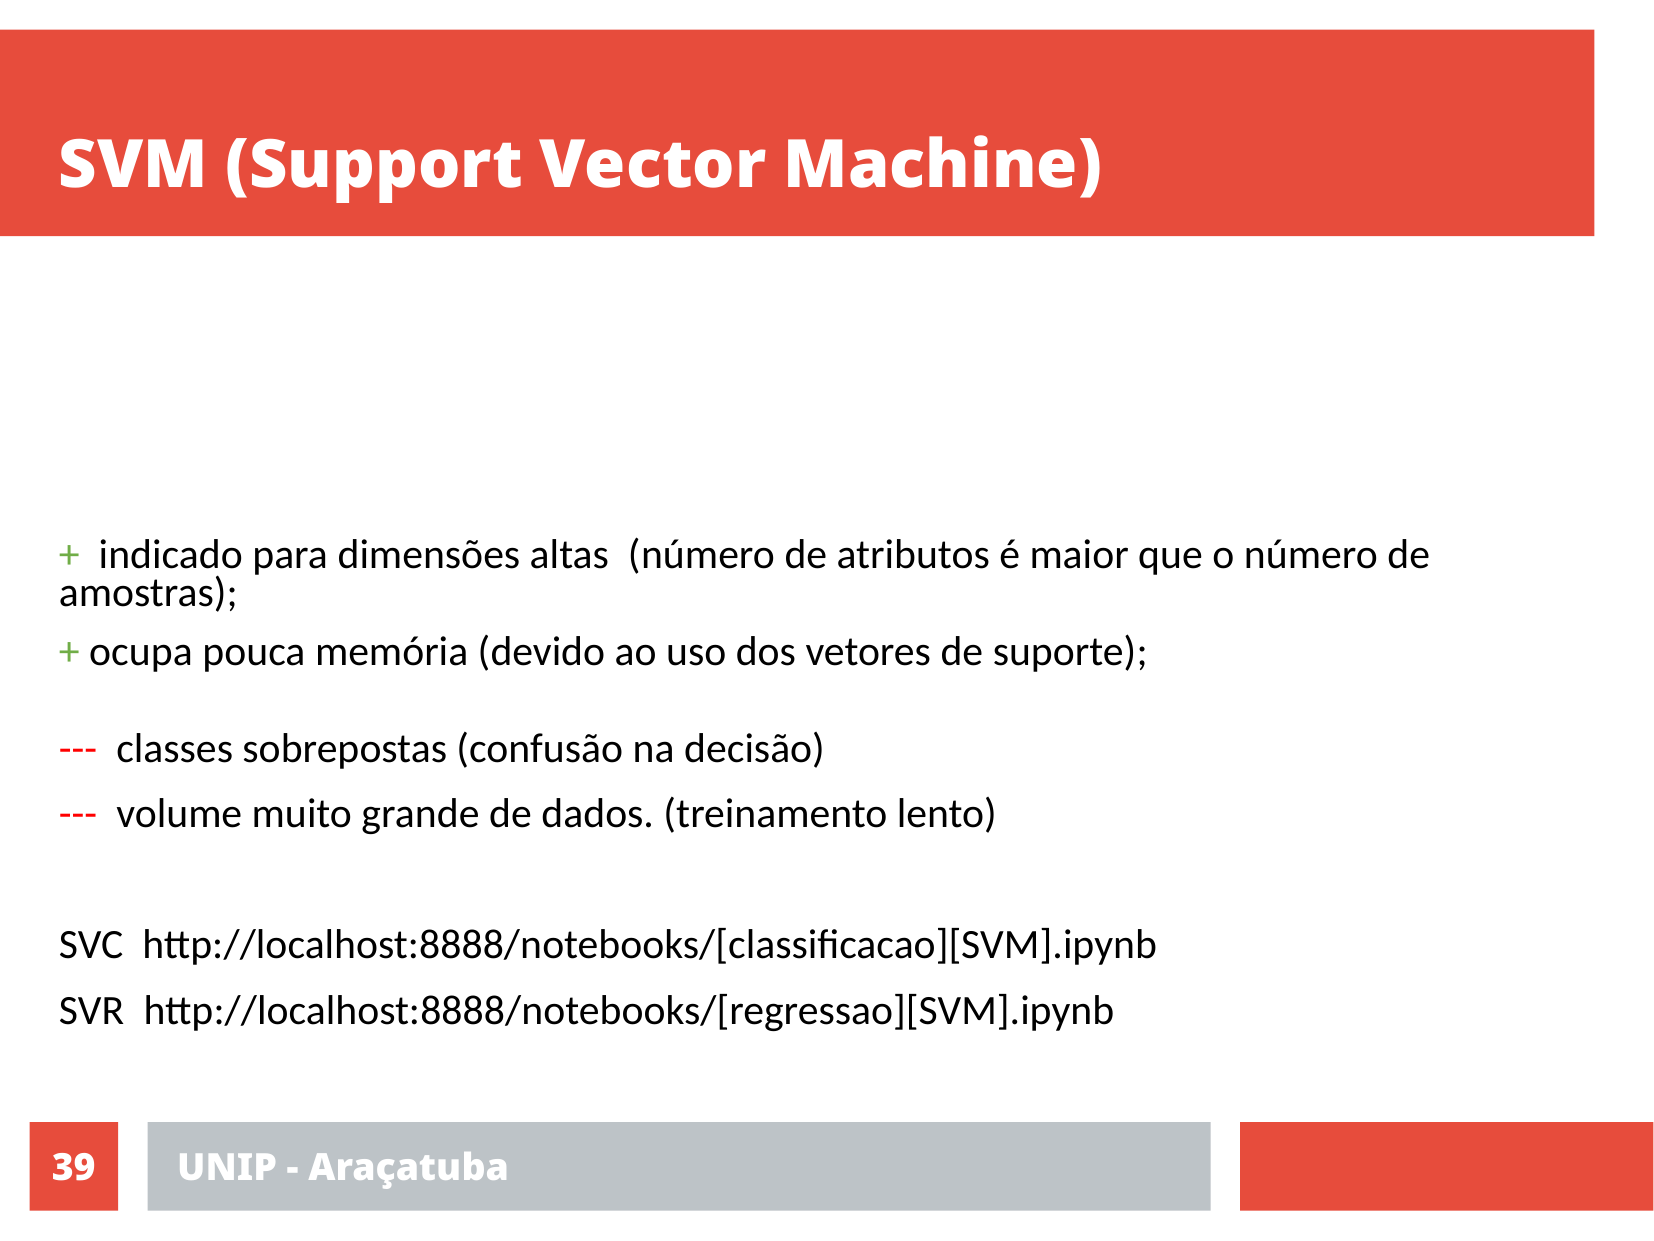

# SVM (Support Vector Machine)
+ indicado para dimensões altas (número de atributos é maior que o número de amostras);
+ ocupa pouca memória (devido ao uso dos vetores de suporte);
--- classes sobrepostas (confusão na decisão)
--- volume muito grande de dados. (treinamento lento)
SVC http://localhost:8888/notebooks/[classificacao][SVM].ipynb
SVR http://localhost:8888/notebooks/[regressao][SVM].ipynb
39
UNIP - Araçatuba